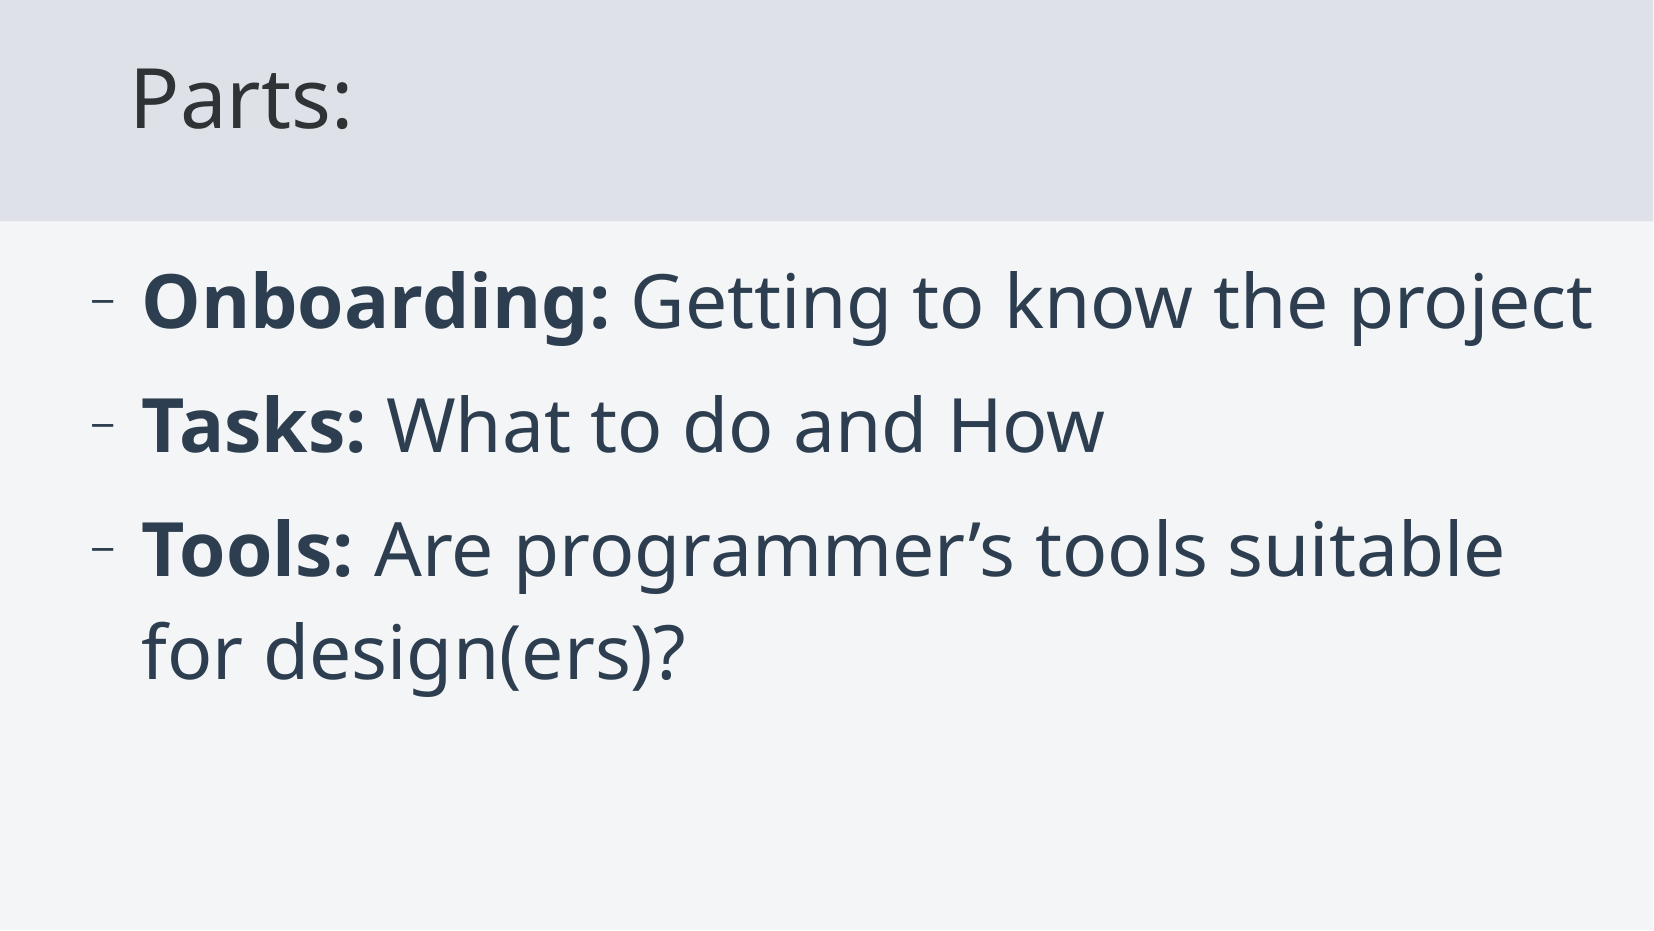

# Parts:
Onboarding: Getting to know the project
Tasks: What to do and How
Tools: Are programmer’s tools suitable for design(ers)?